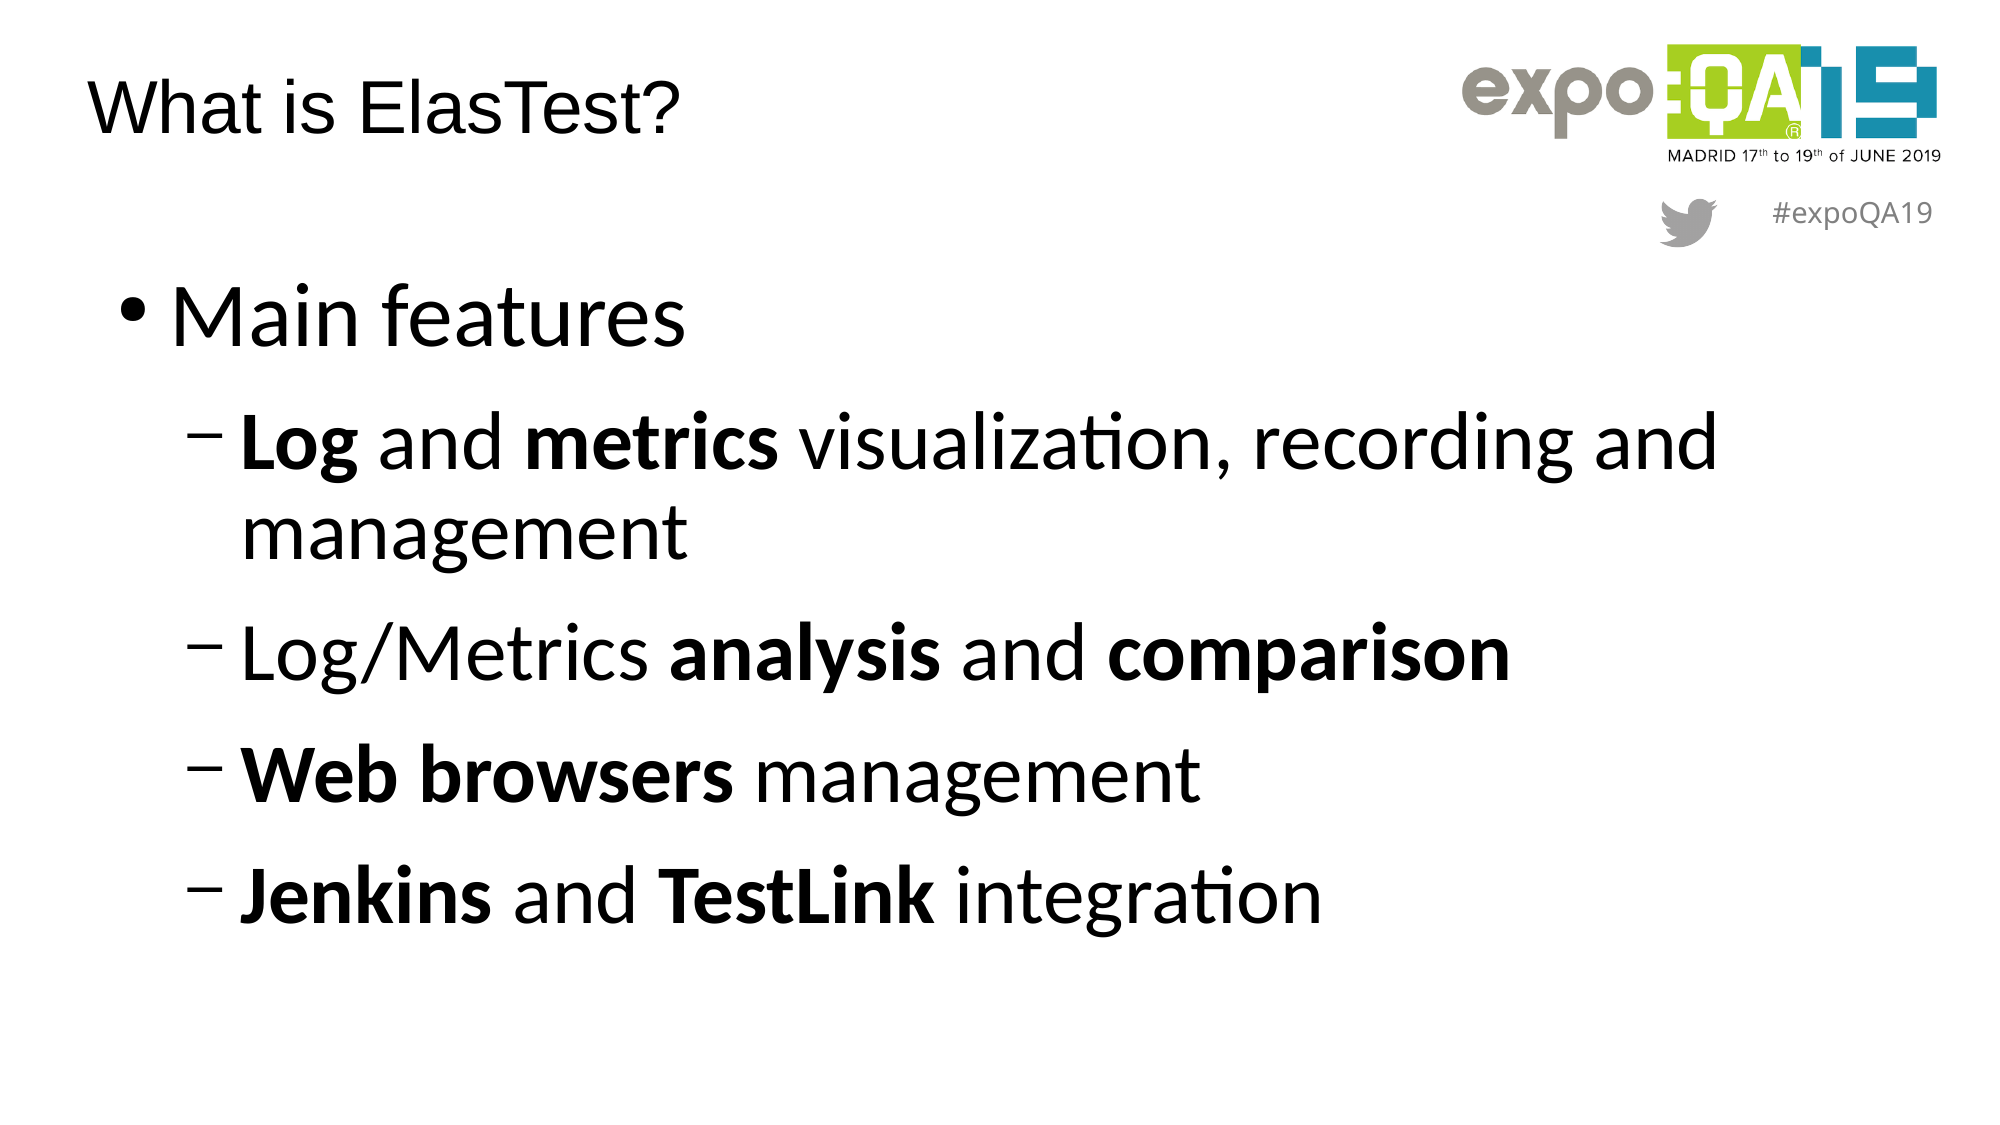

# What is ElasTest?
Main features
Log and metrics visualization, recording and management
Log/Metrics analysis and comparison
Web browsers management
Jenkins and TestLink integration